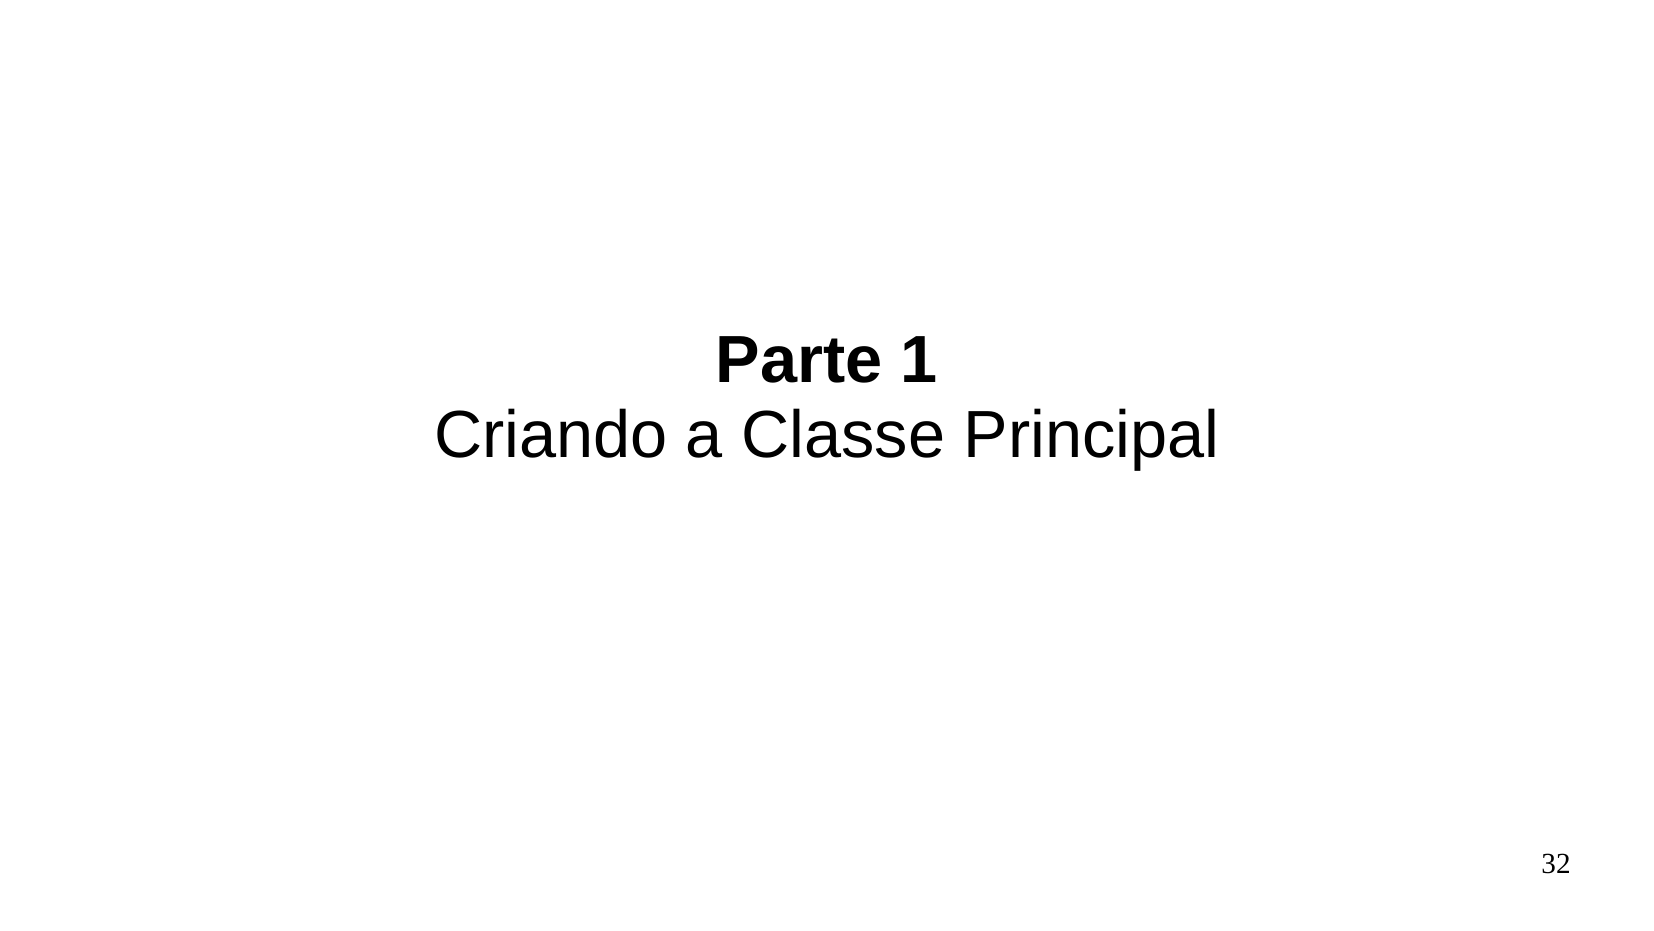

# Parte 1
Criando a Classe Principal
32